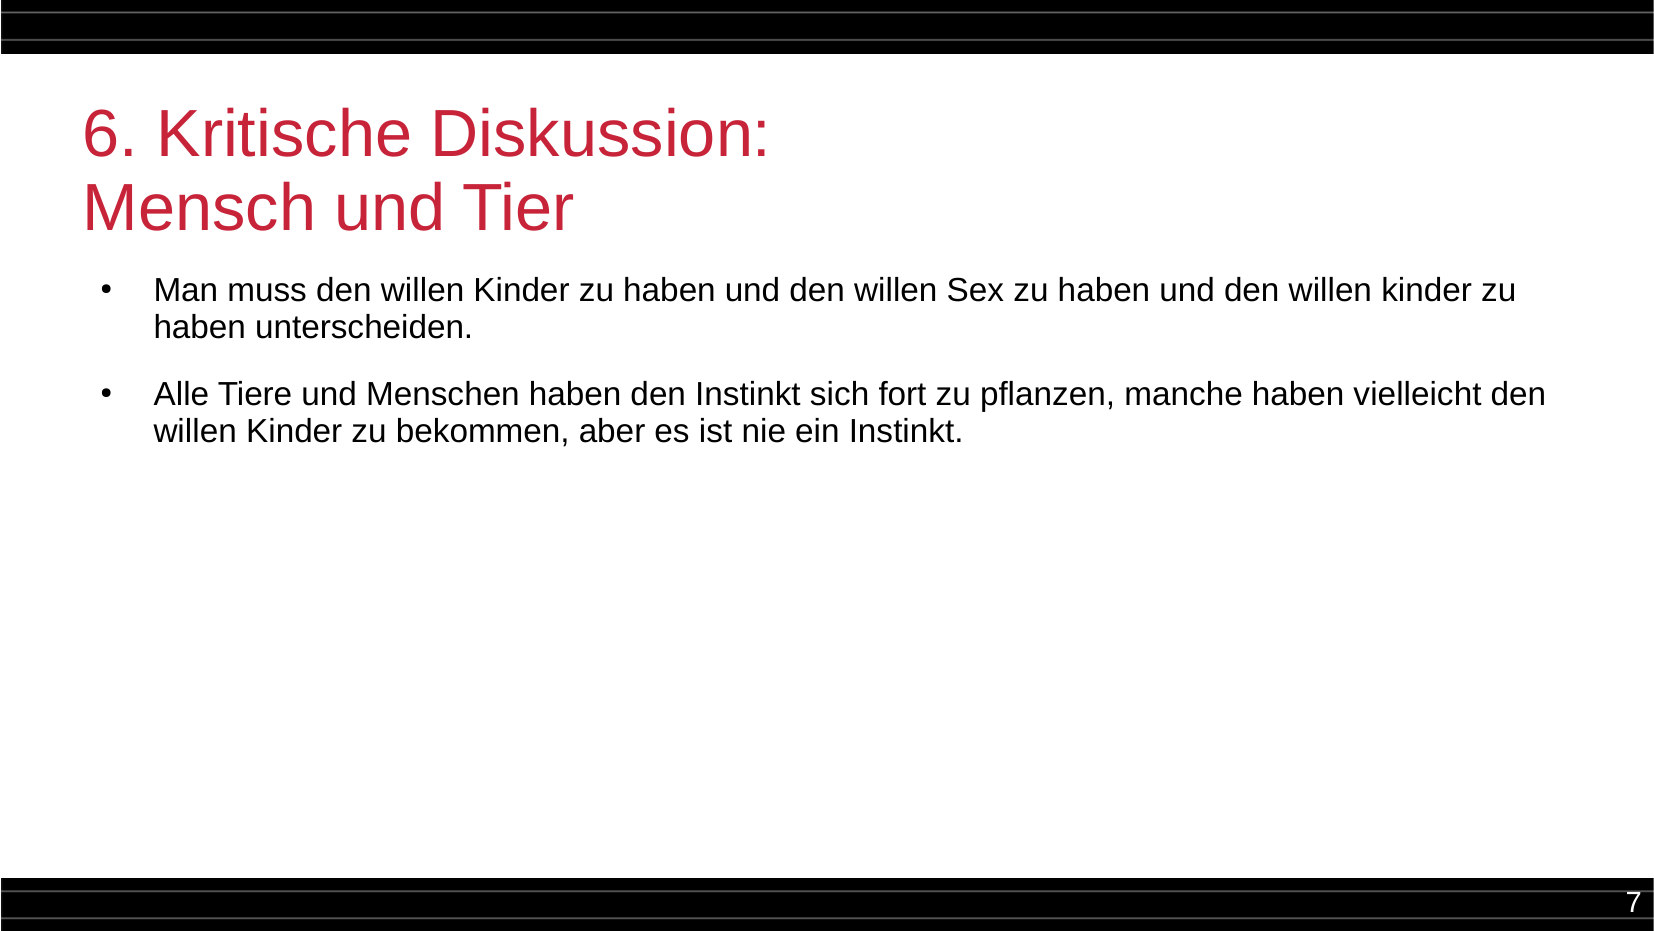

# 6. Kritische Diskussion: Mensch und Tier
Man muss den willen Kinder zu haben und den willen Sex zu haben und den willen kinder zu haben unterscheiden.
Alle Tiere und Menschen haben den Instinkt sich fort zu pflanzen, manche haben vielleicht den willen Kinder zu bekommen, aber es ist nie ein Instinkt.